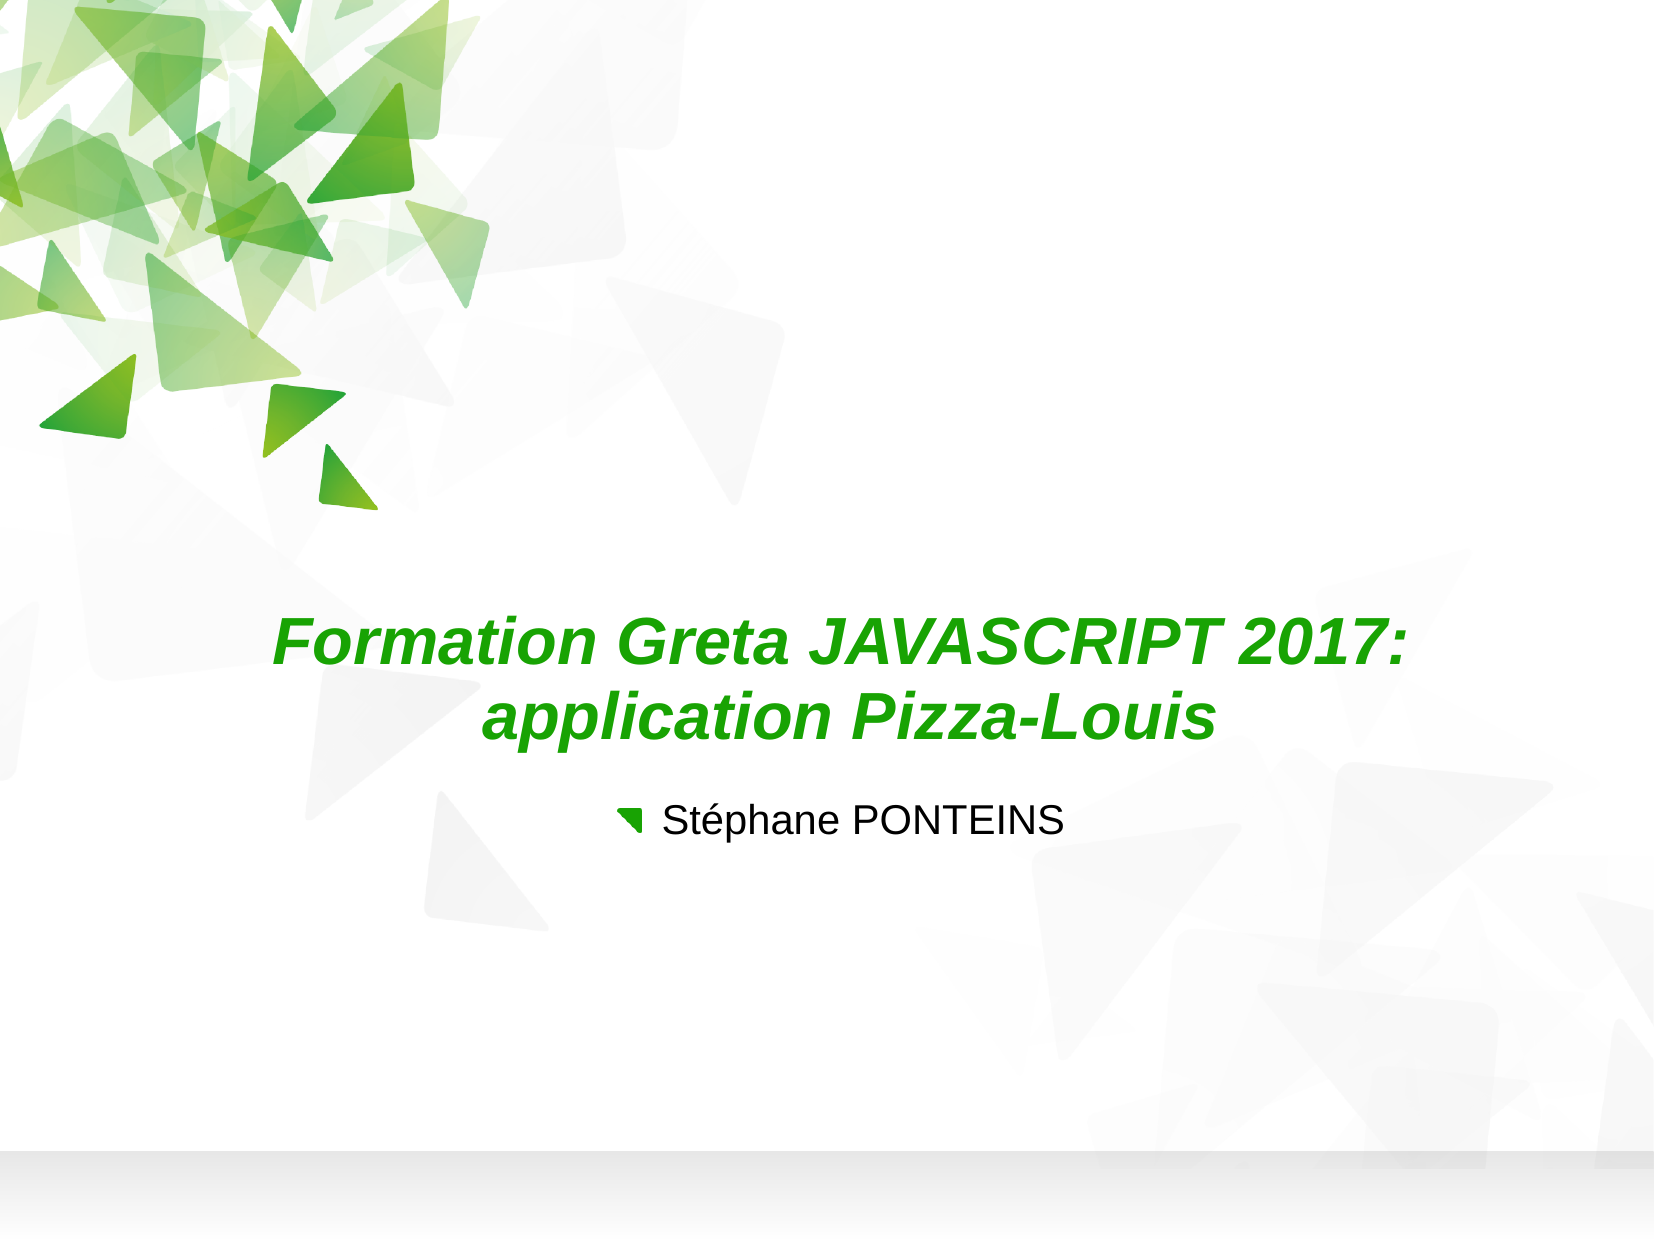

# Formation Greta JAVASCRIPT 2017: application Pizza-Louis
Stéphane PONTEINS